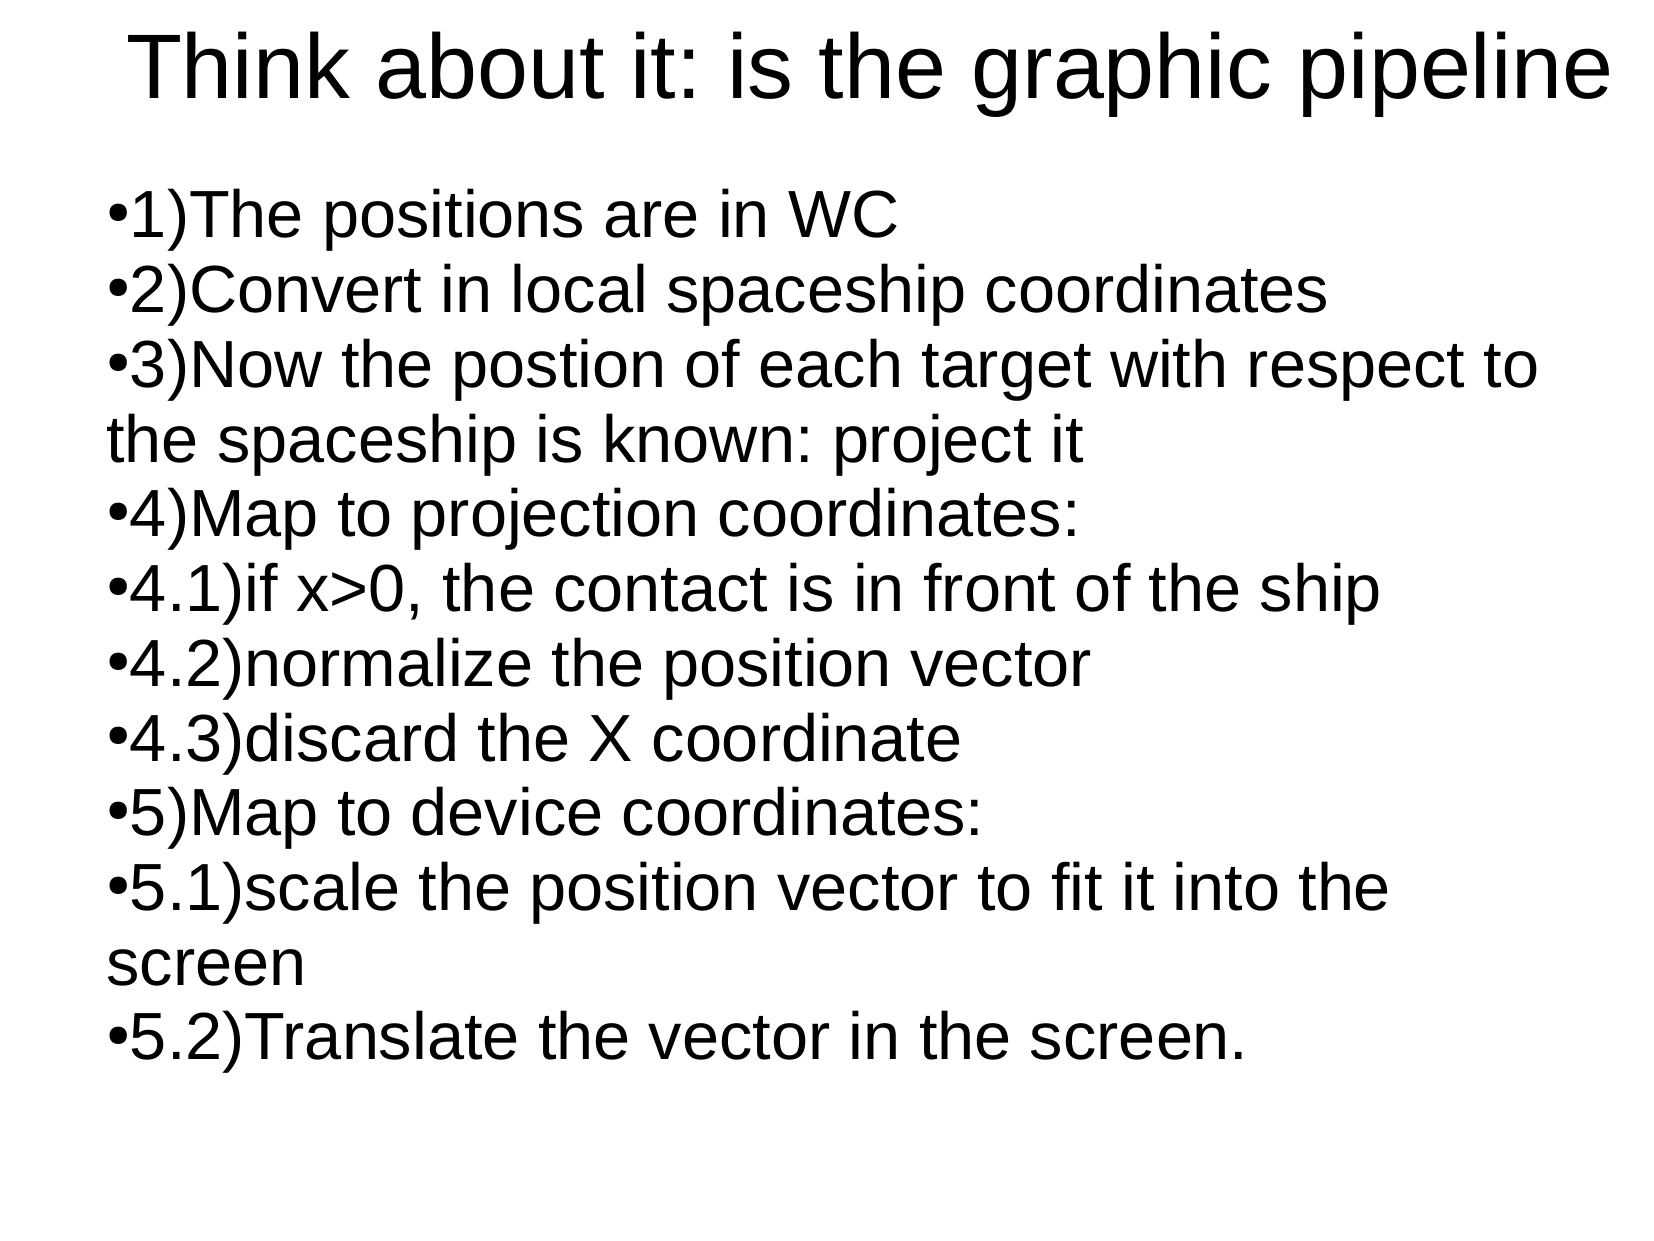

# Think about it: is the graphic pipeline
1)The positions are in WC
2)Convert in local spaceship coordinates
3)Now the postion of each target with respect to the spaceship is known: project it
4)Map to projection coordinates:
4.1)if x>0, the contact is in front of the ship
4.2)normalize the position vector
4.3)discard the X coordinate
5)Map to device coordinates:
5.1)scale the position vector to fit it into the screen
5.2)Translate the vector in the screen.